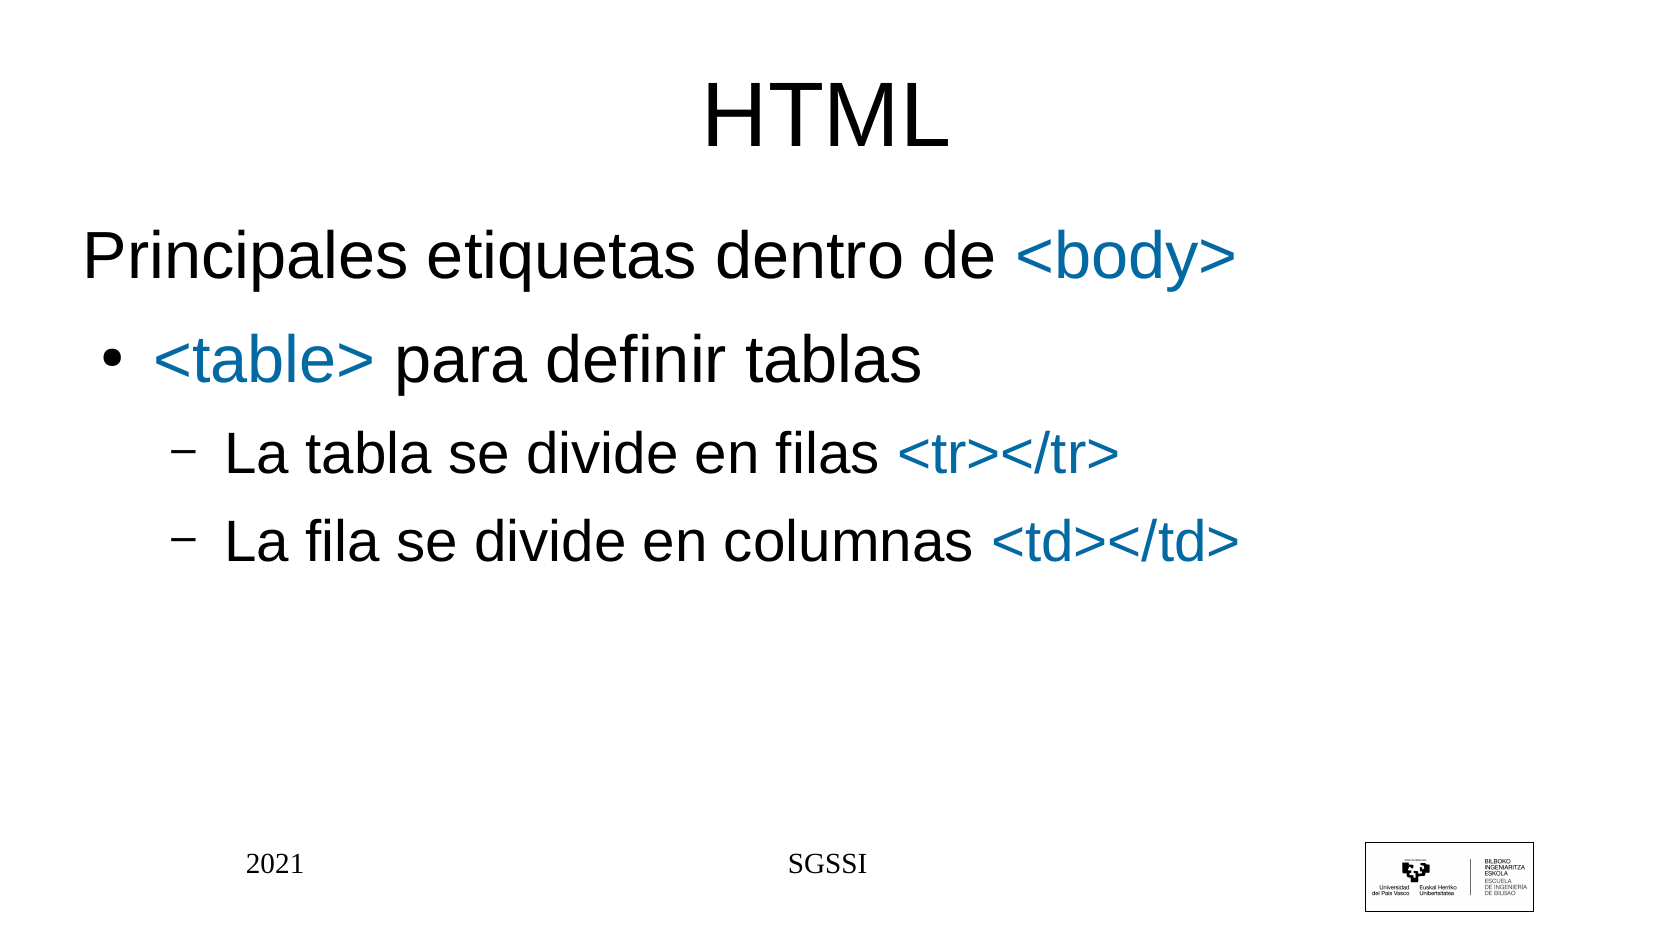

# HTML
Principales etiquetas dentro de <body>
<table> para definir tablas
La tabla se divide en filas <tr></tr>
La fila se divide en columnas <td></td>